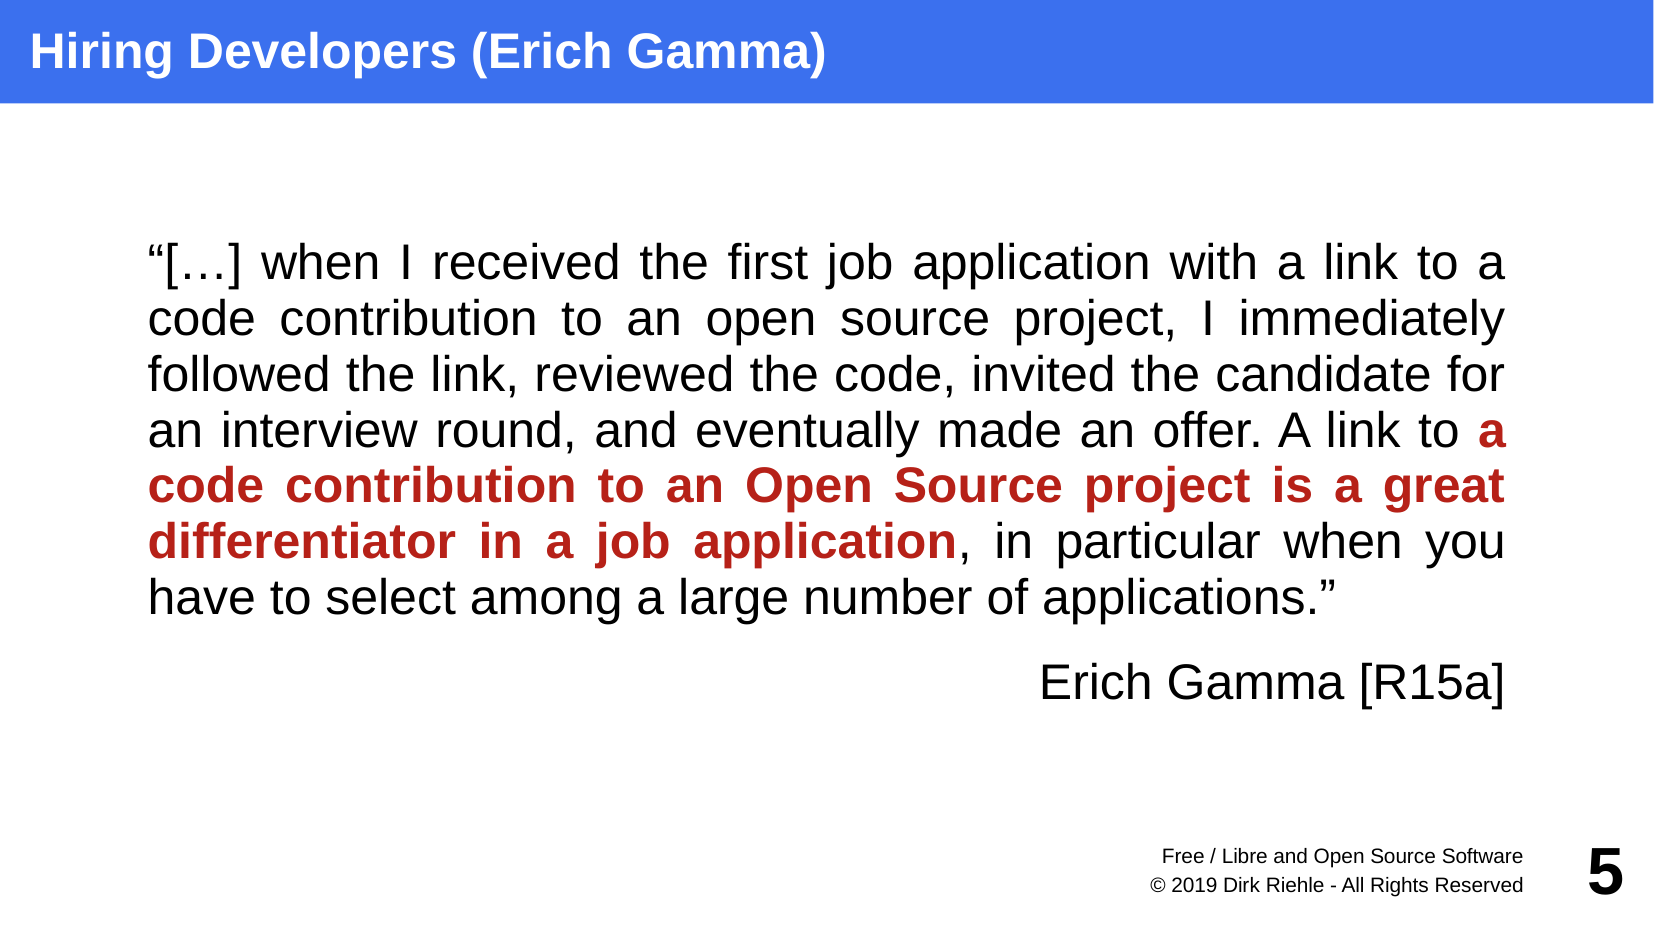

# Hiring Developers (Erich Gamma)
“[…] when I received the first job application with a link to a code contribution to an open source project, I immediately followed the link, reviewed the code, invited the candidate for an interview round, and eventually made an offer. A link to a code contribution to an Open Source project is a great differentiator in a job application, in particular when you have to select among a large number of applications.”
	Erich Gamma [R15a]
Free / Libre and Open Source Software
5
© 2019 Dirk Riehle - All Rights Reserved